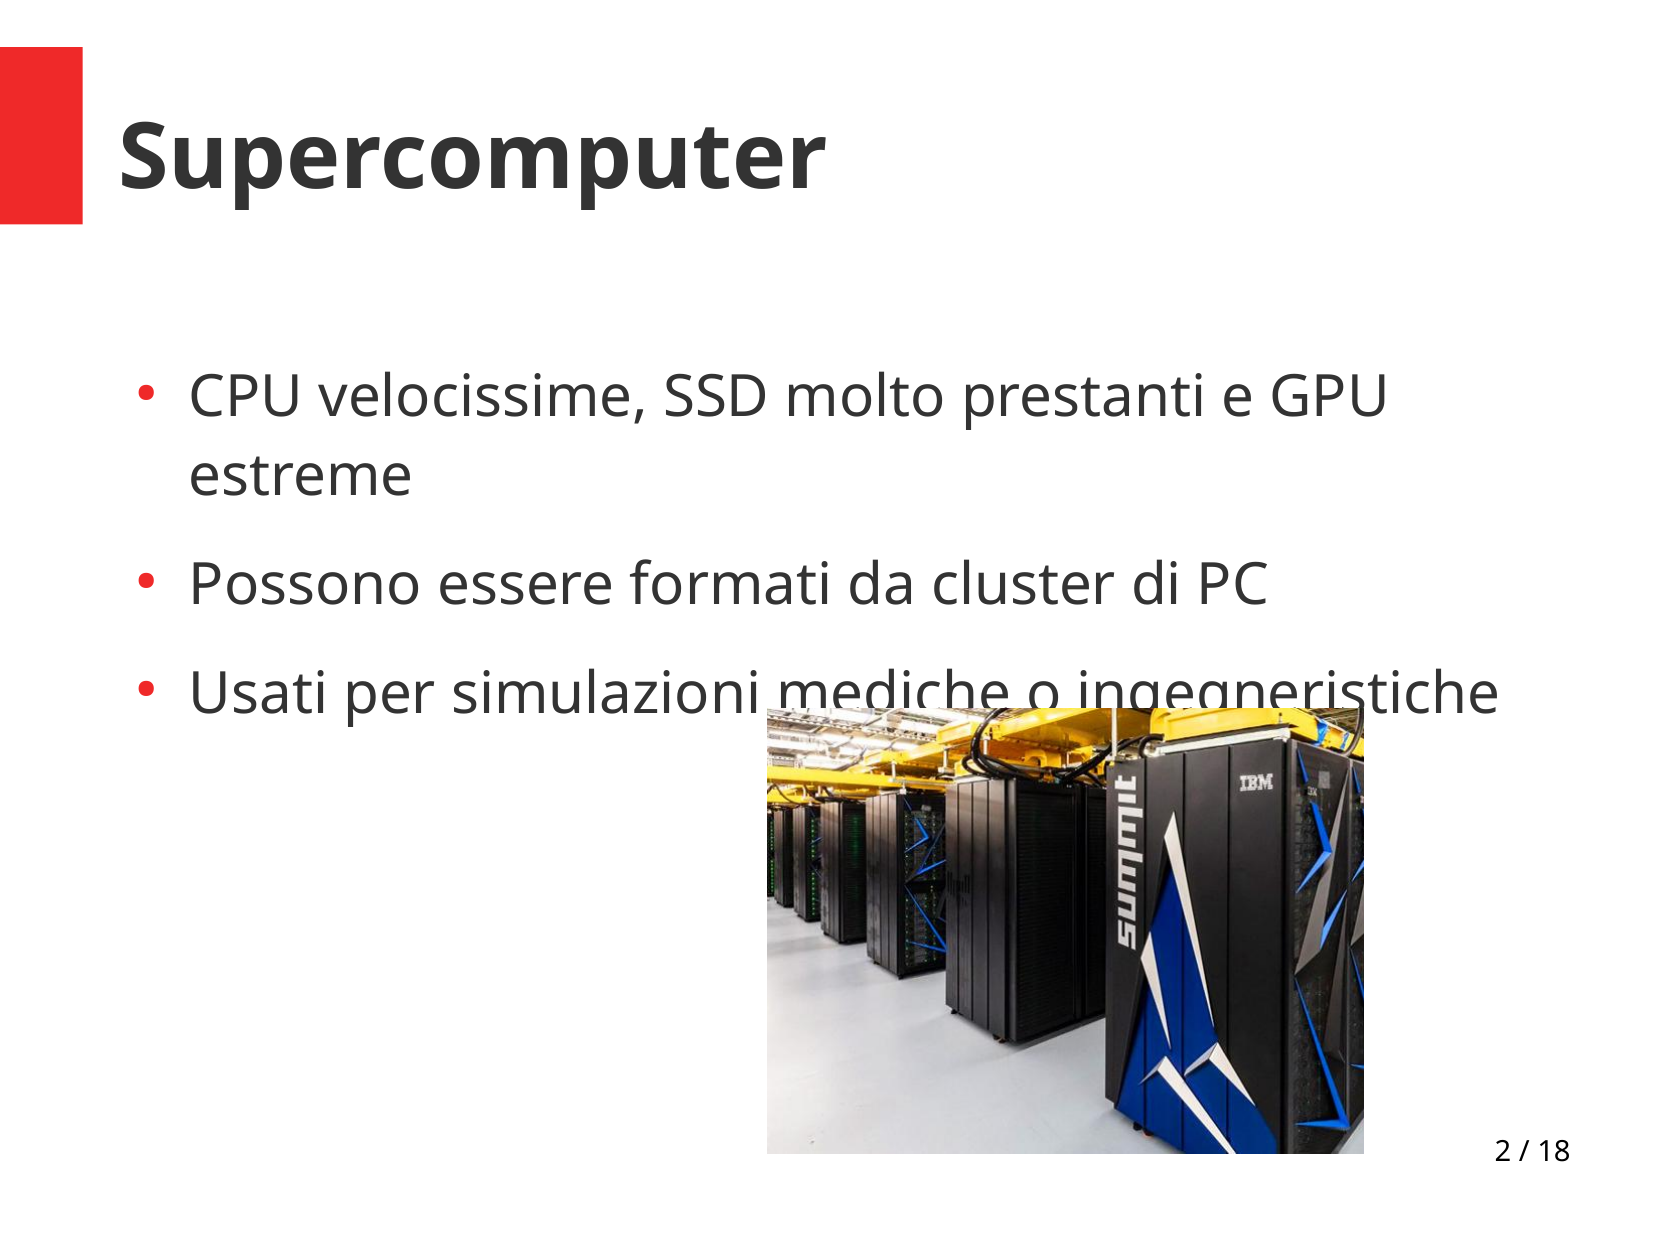

# Supercomputer
CPU velocissime, SSD molto prestanti e GPU estreme
Possono essere formati da cluster di PC
Usati per simulazioni mediche o ingegneristiche
2